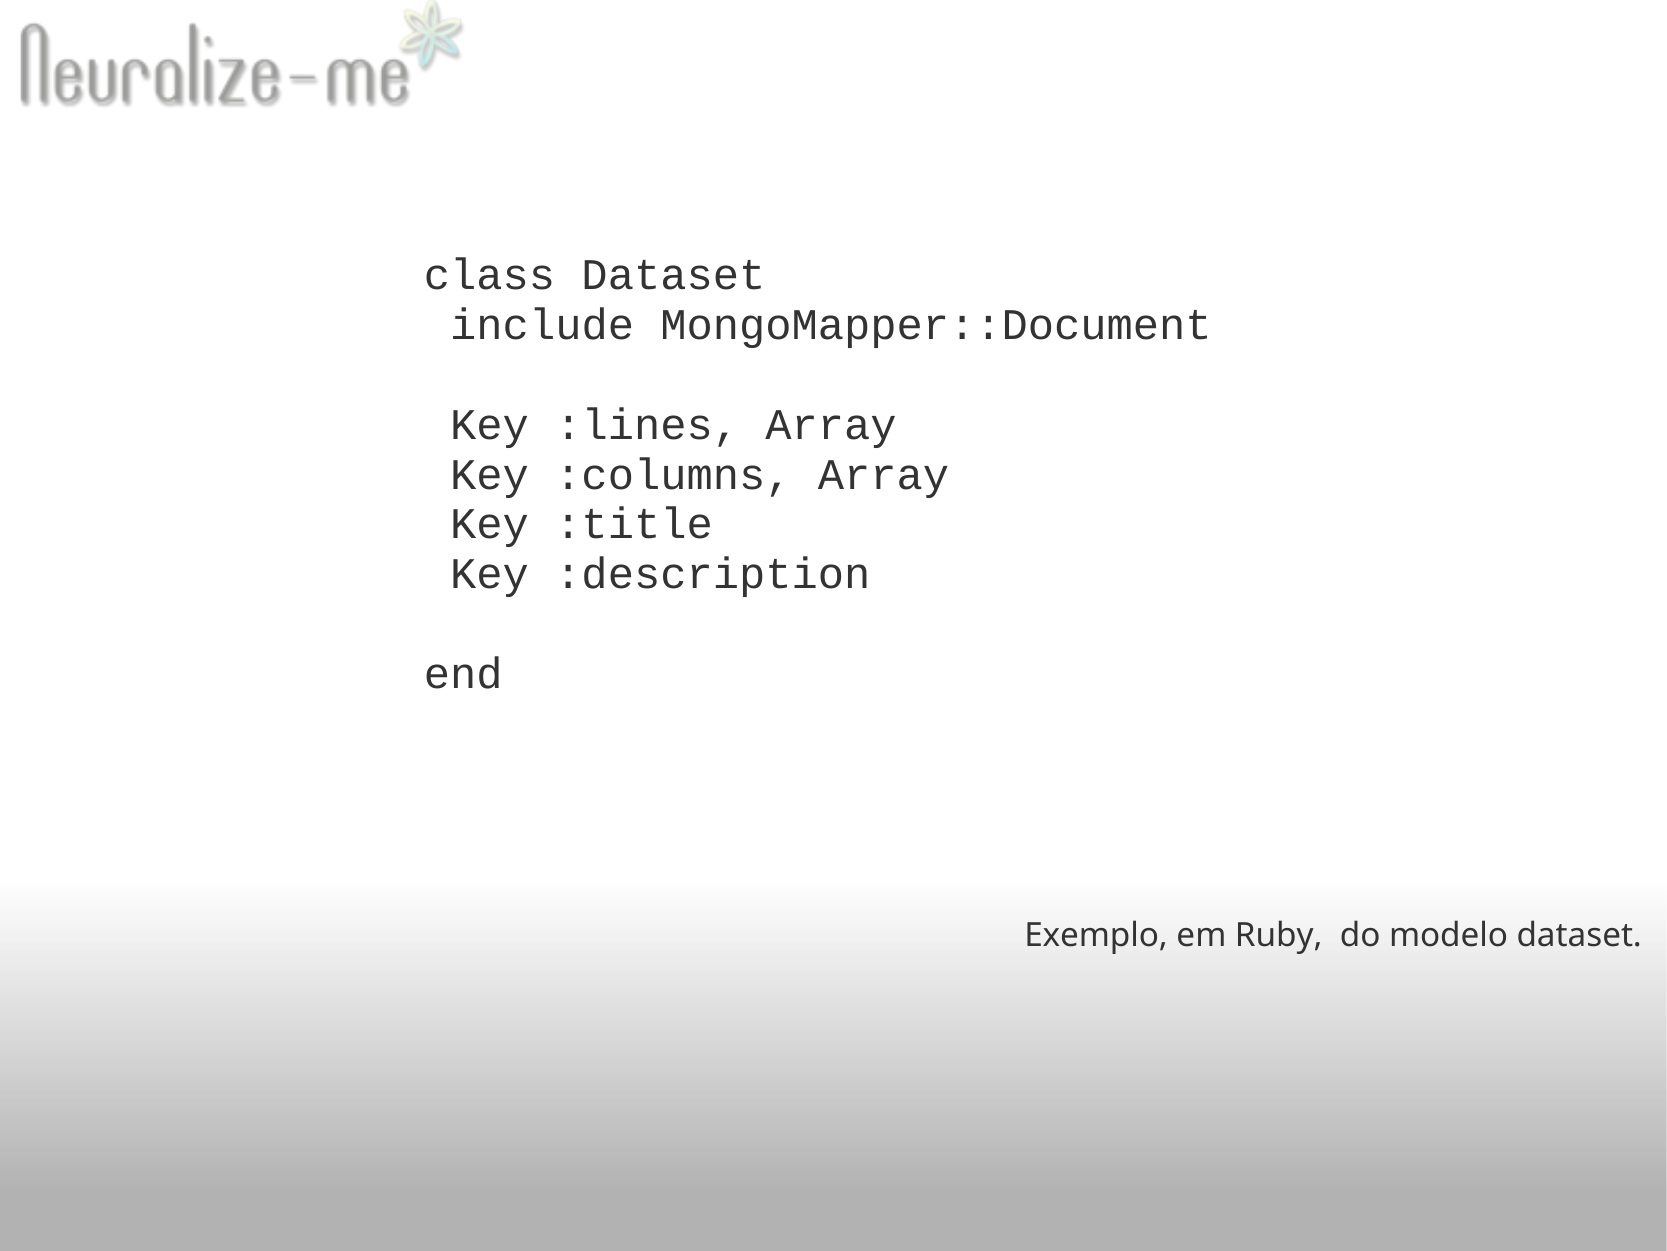

class Dataset
 include MongoMapper::Document
 Key :lines, Array
 Key :columns, Array
 Key :title
 Key :description
 
end
Exemplo, em Ruby,  do modelo dataset.